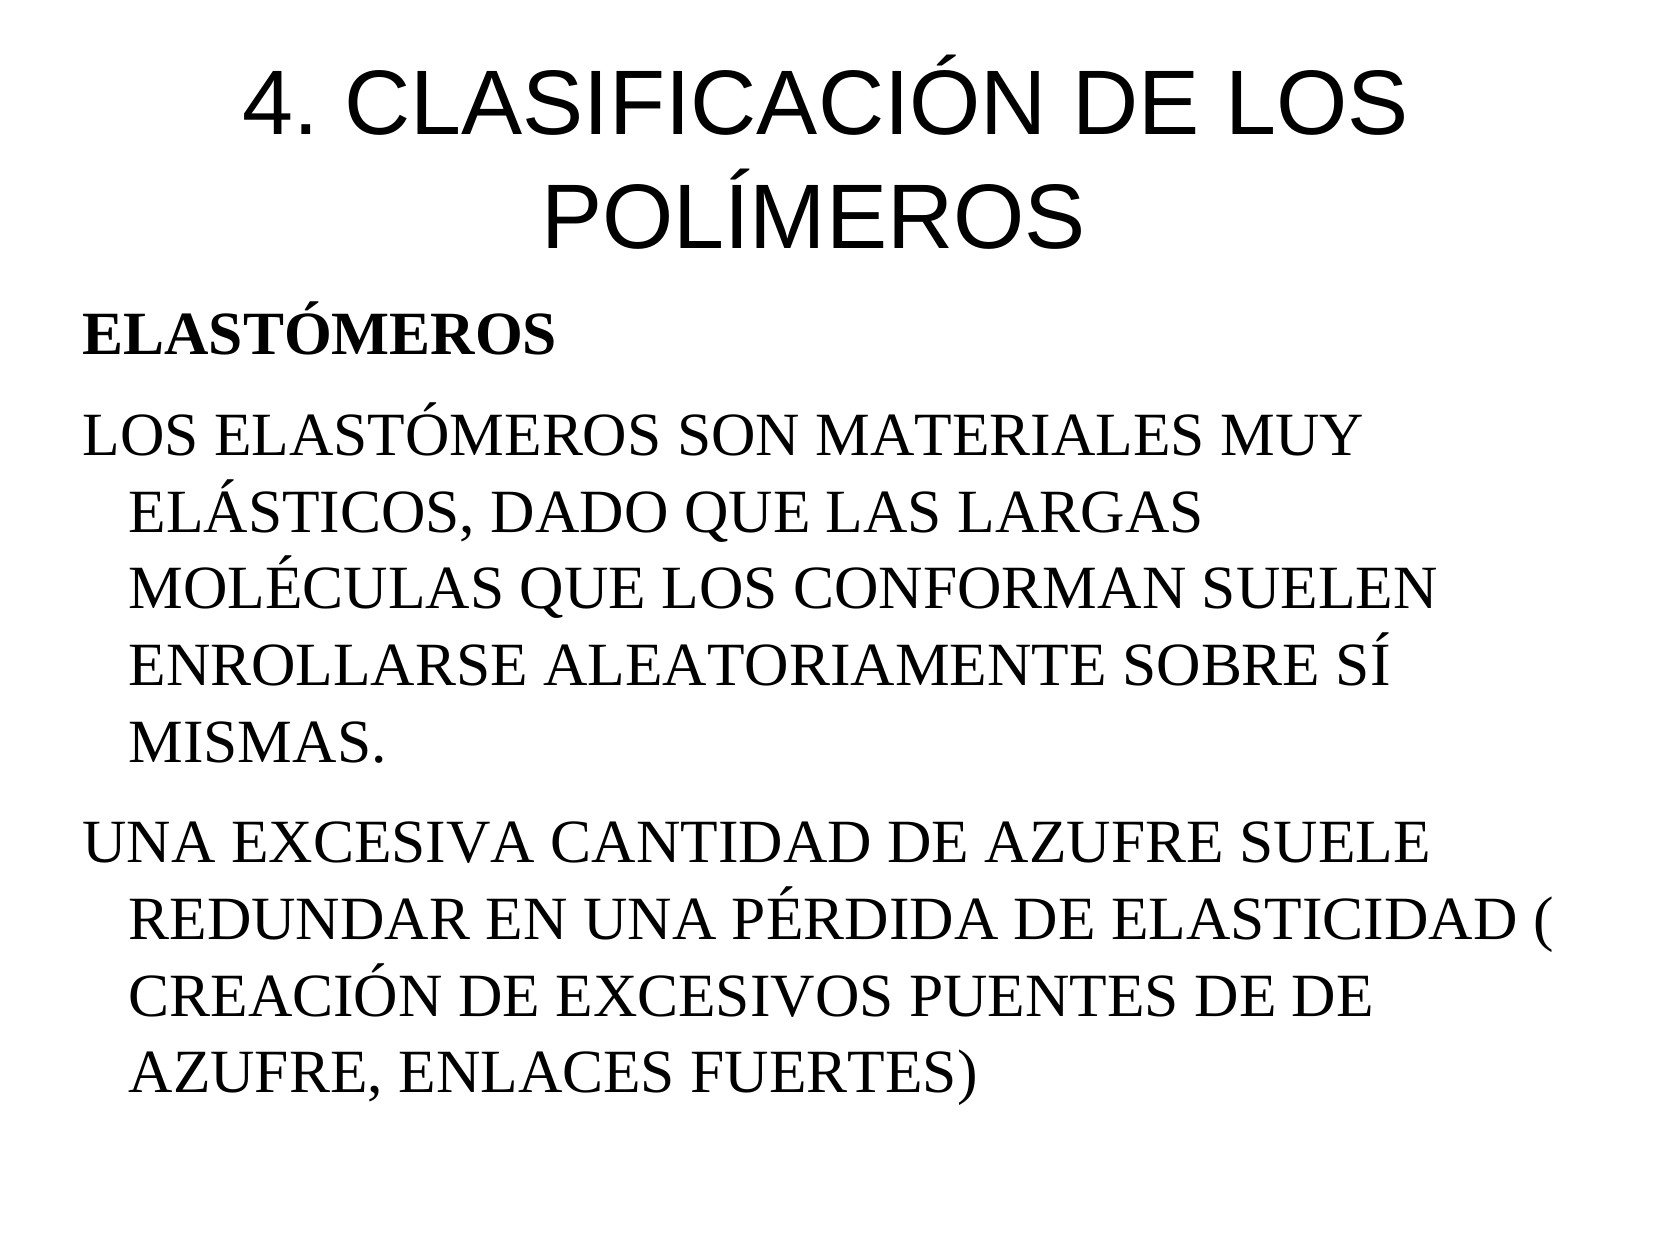

# 4. CLASIFICACIÓN DE LOS POLÍMEROS
ELASTÓMEROS
LOS ELASTÓMEROS SON MATERIALES MUY ELÁSTICOS, DADO QUE LAS LARGAS MOLÉCULAS QUE LOS CONFORMAN SUELEN ENROLLARSE ALEATORIAMENTE SOBRE SÍ MISMAS.
UNA EXCESIVA CANTIDAD DE AZUFRE SUELE REDUNDAR EN UNA PÉRDIDA DE ELASTICIDAD ( CREACIÓN DE EXCESIVOS PUENTES DE DE AZUFRE, ENLACES FUERTES)